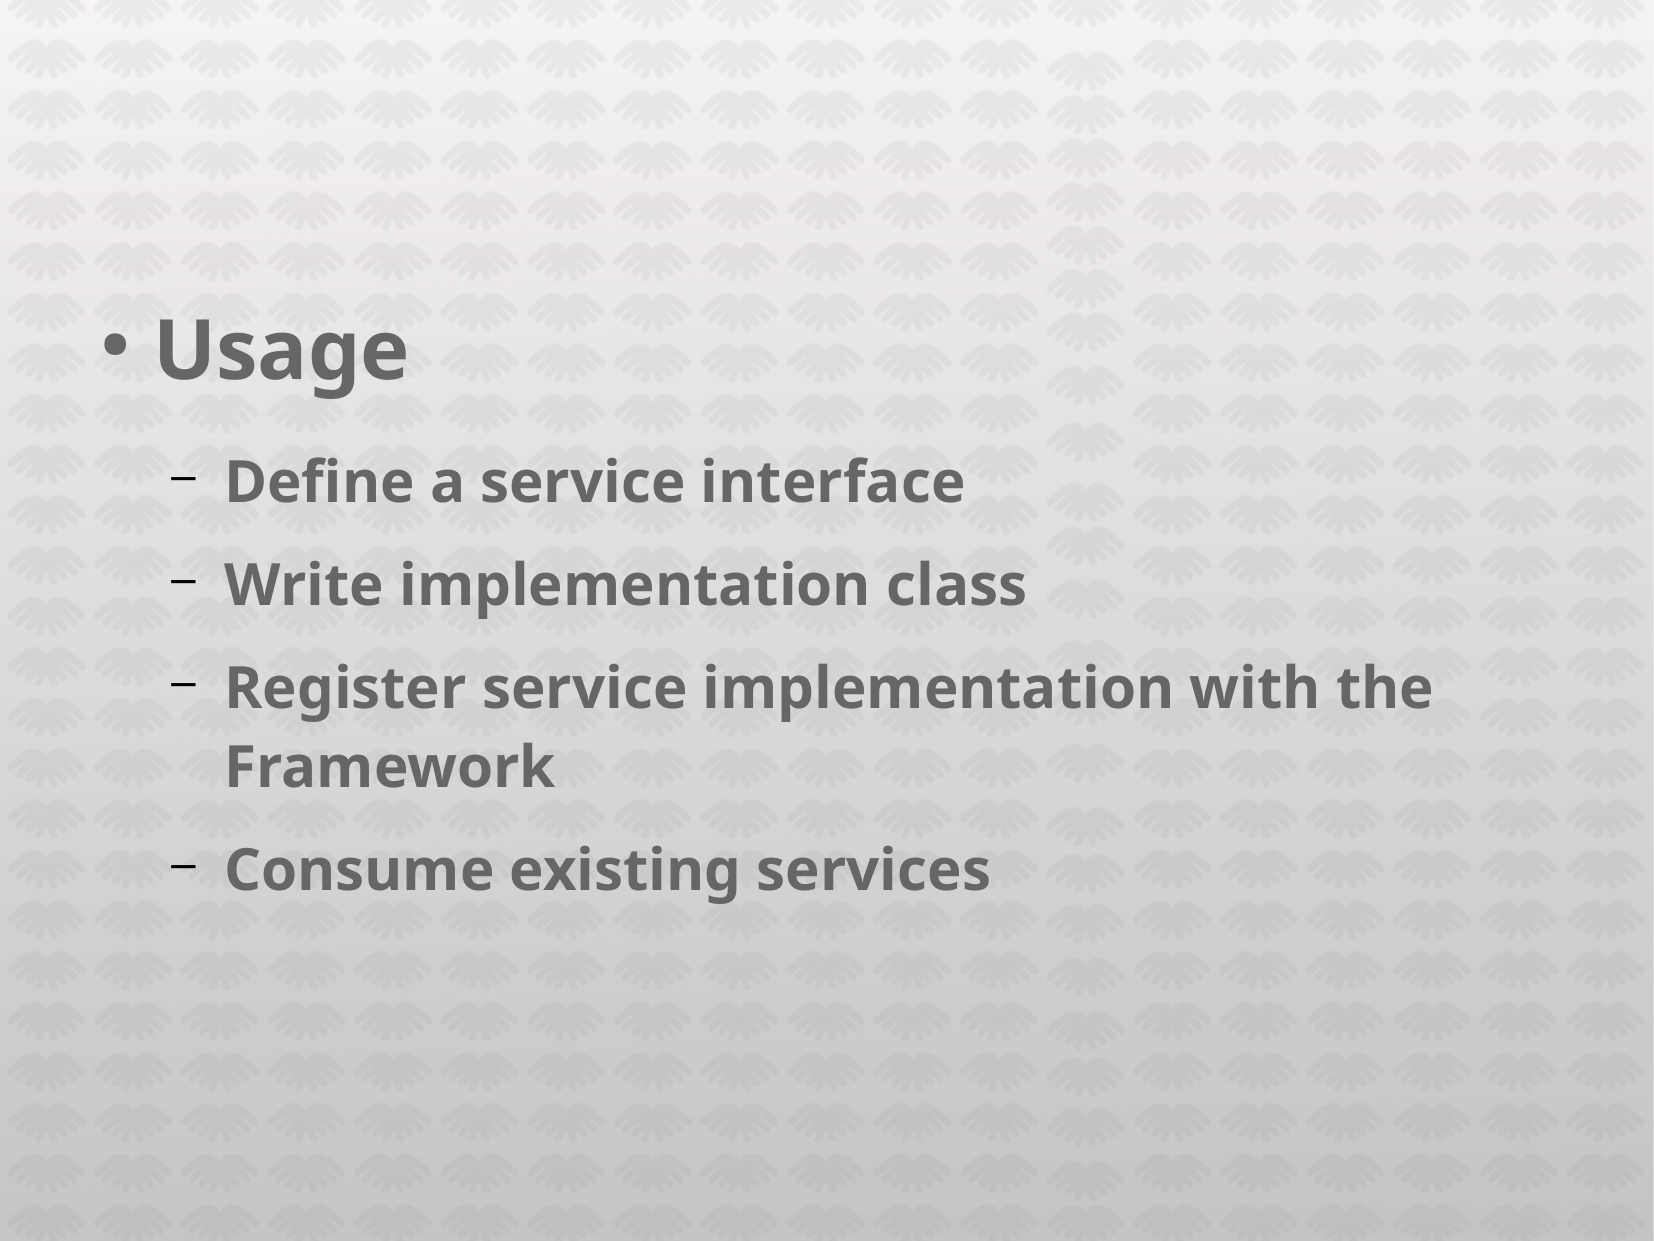

#
Usage
Define a service interface
Write implementation class
Register service implementation with the Framework
Consume existing services